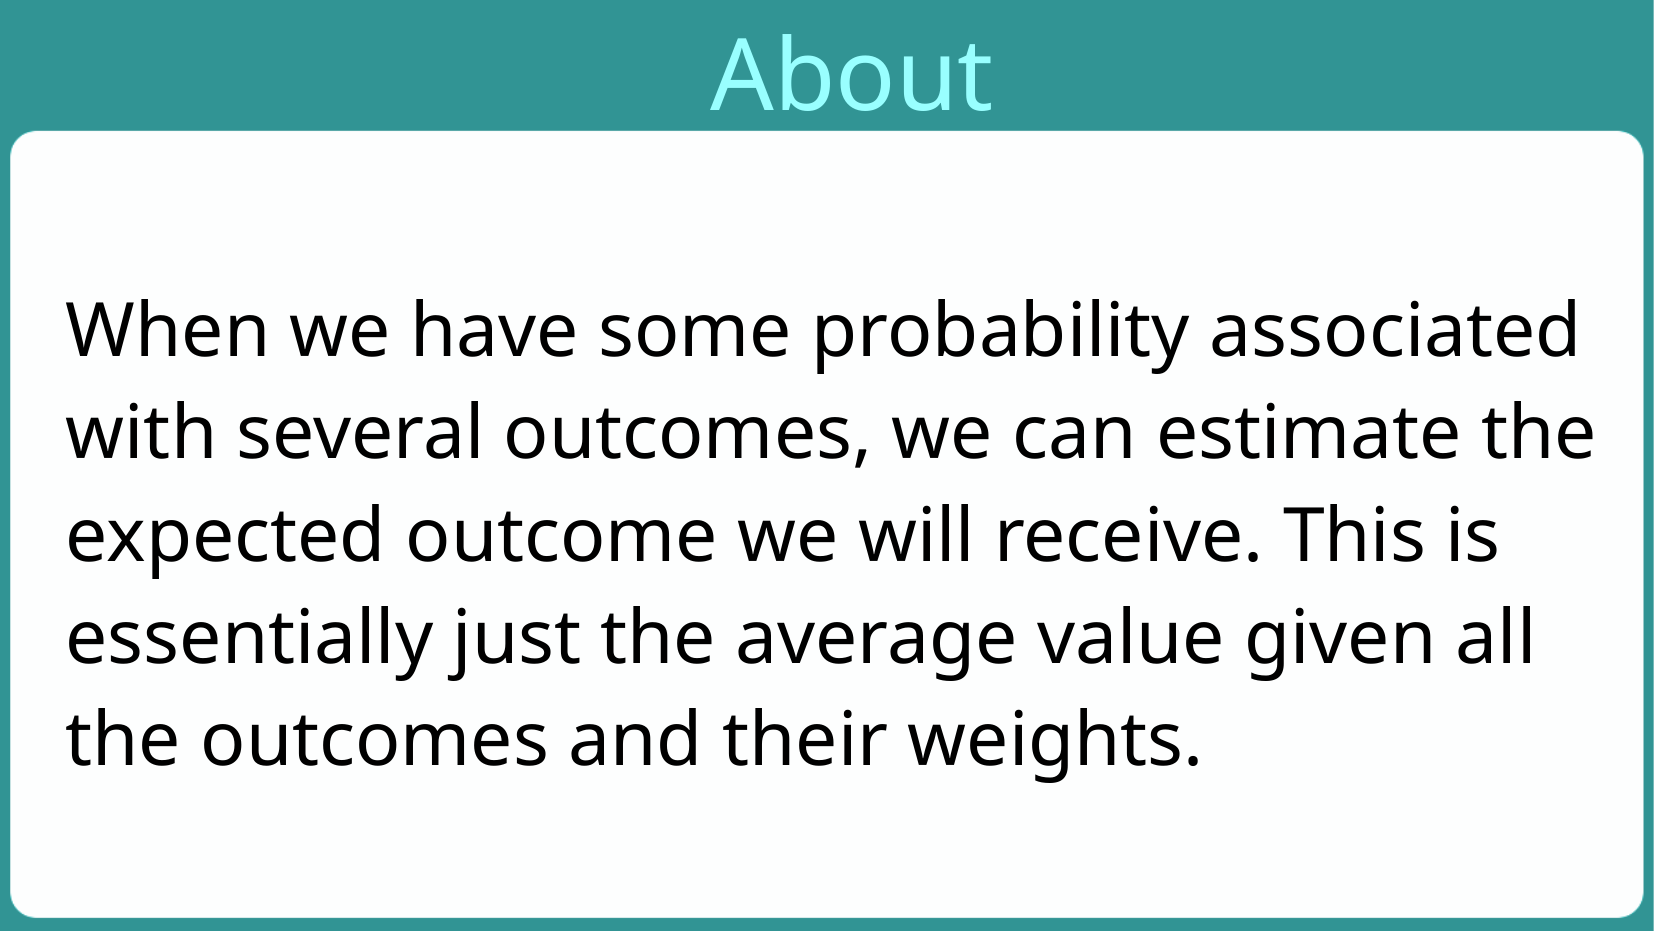

# About
When we have some probability associated with several outcomes, we can estimate the expected outcome we will receive. This is essentially just the average value given all the outcomes and their weights.